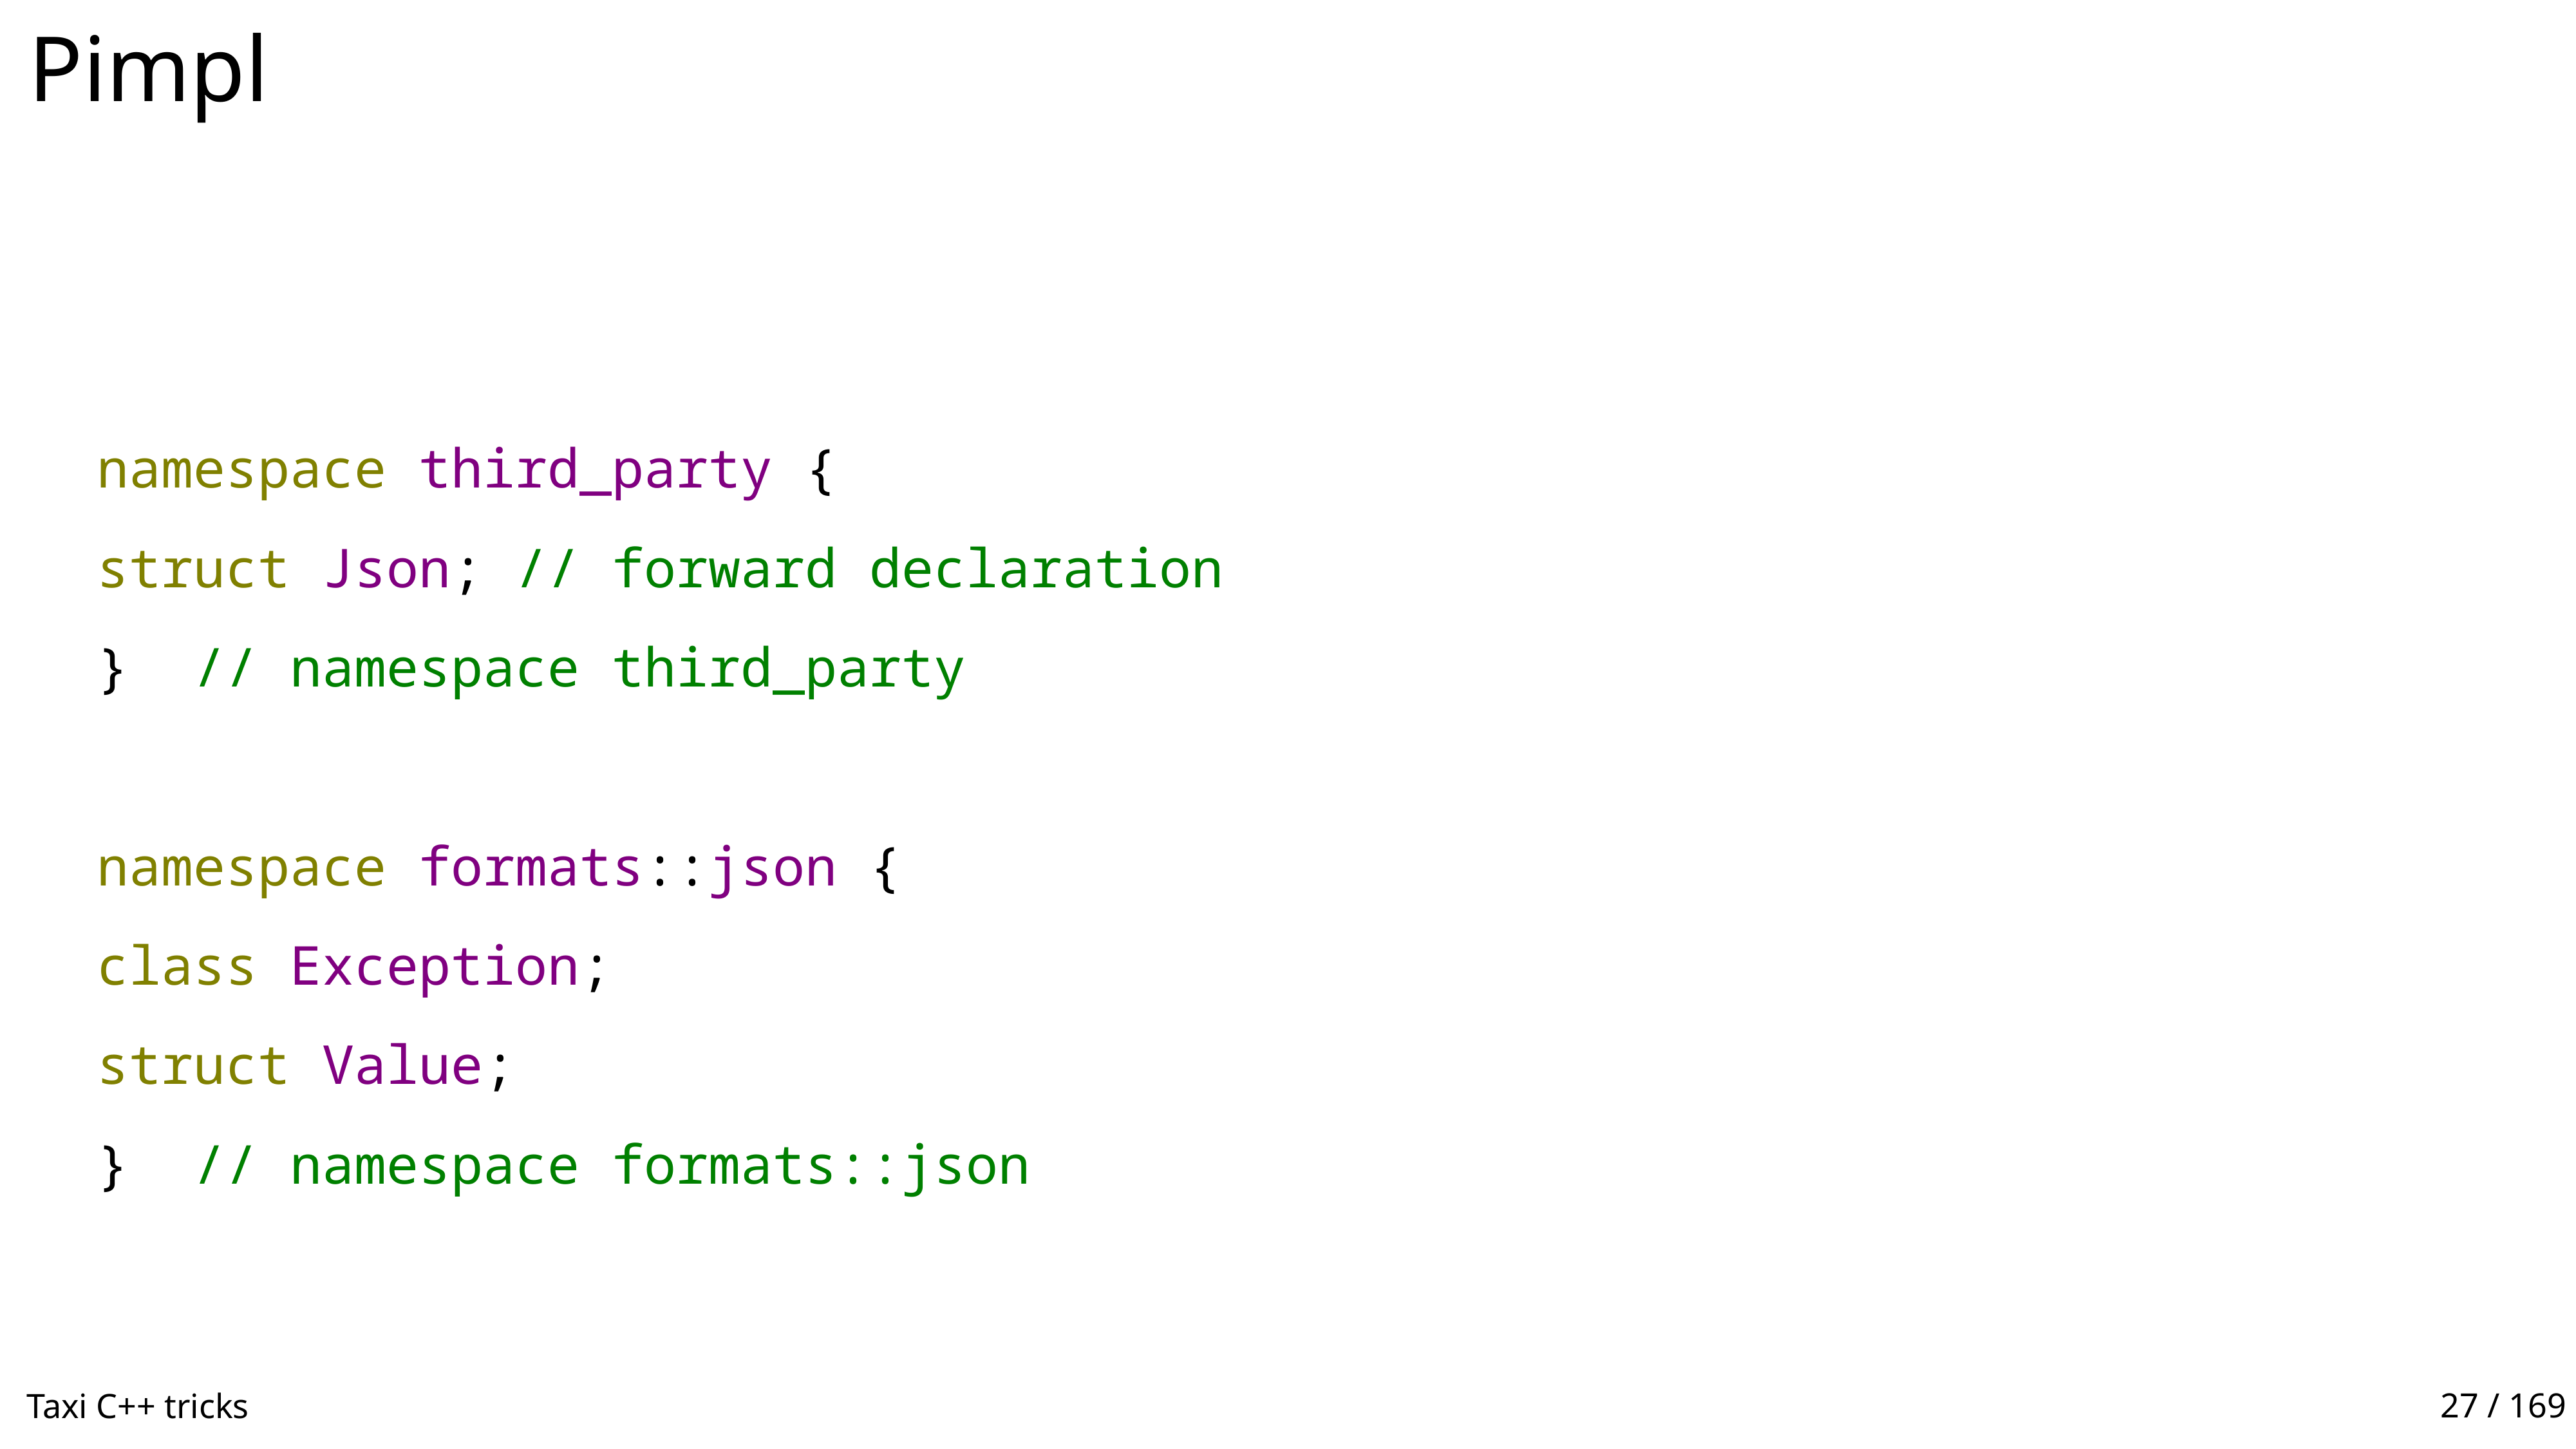

# Pimpl
namespace third_party {
struct Json; // forward declaration
} // namespace third_party
namespace formats::json {
class Exception;
struct Value;
} // namespace formats::json
Taxi C++ tricks